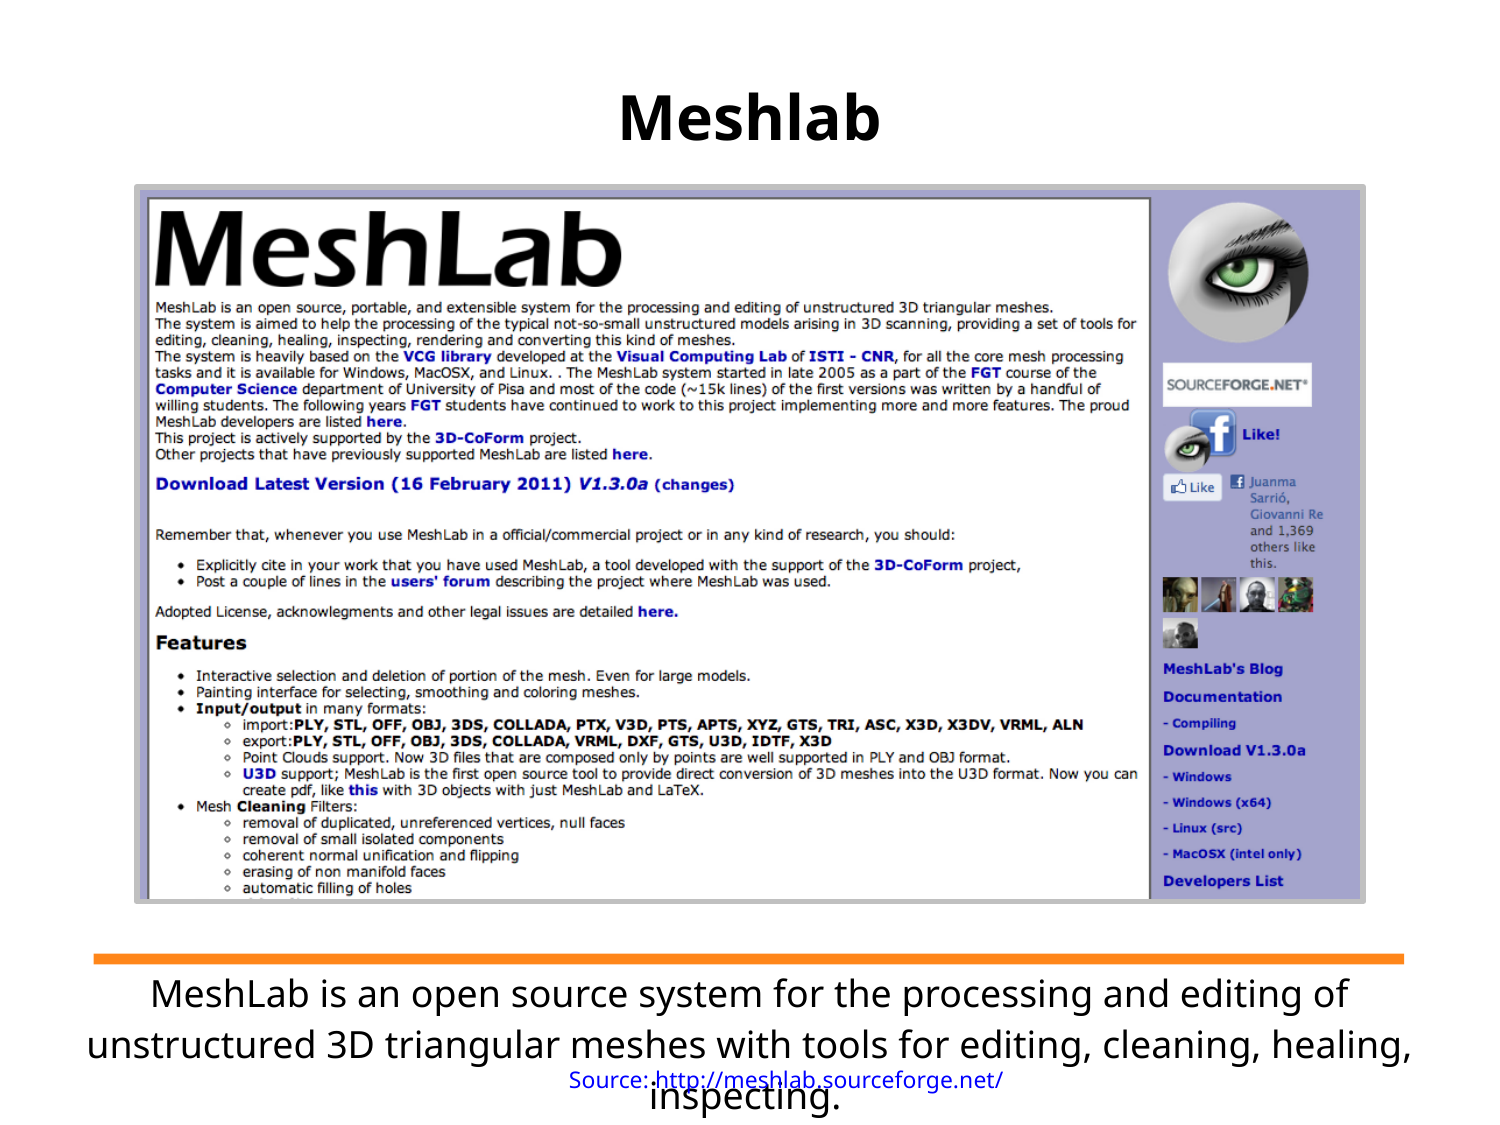

# Meshlab
MeshLab is an open source system for the processing and editing of unstructured 3D triangular meshes with tools for editing, cleaning, healing, inspecting.
Source: http://meshlab.sourceforge.net/